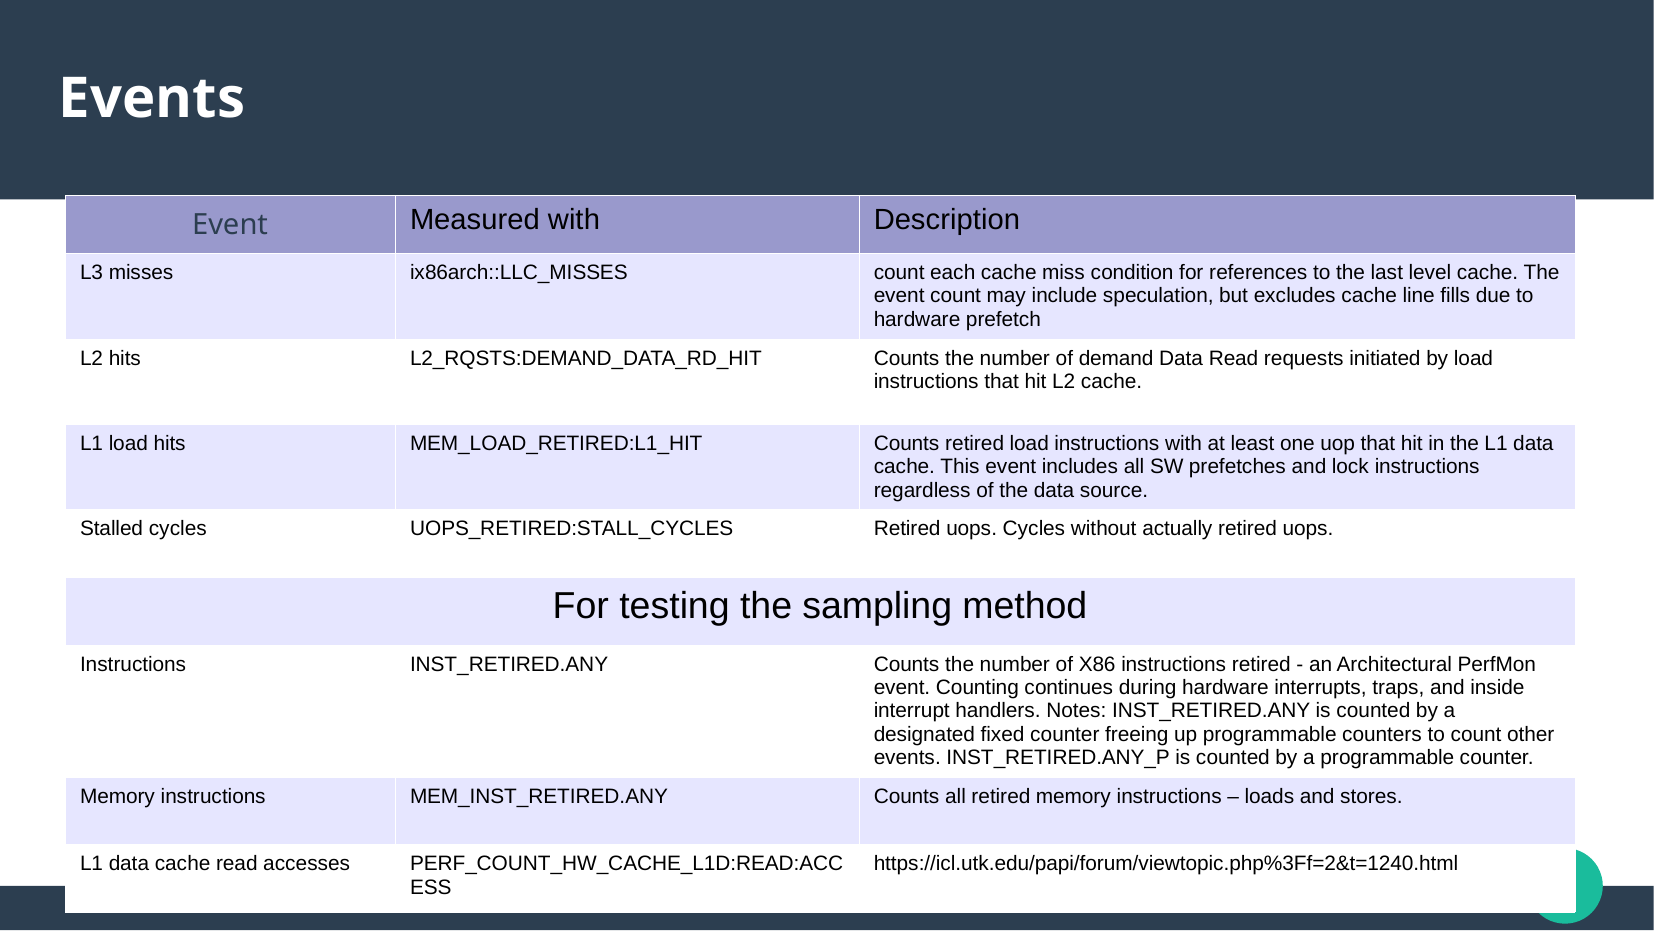

# Events
| Event | Measured with | Description |
| --- | --- | --- |
| L3 misses | ix86arch::LLC\_MISSES | count each cache miss condition for references to the last level cache. The event count may include speculation, but excludes cache line fills due to hardware prefetch |
| L2 hits | L2\_RQSTS:DEMAND\_DATA\_RD\_HIT | Counts the number of demand Data Read requests initiated by load instructions that hit L2 cache. |
| L1 load hits | MEM\_LOAD\_RETIRED:L1\_HIT | Counts retired load instructions with at least one uop that hit in the L1 data cache. This event includes all SW prefetches and lock instructions regardless of the data source. |
| Stalled cycles | UOPS\_RETIRED:STALL\_CYCLES | Retired uops. Cycles without actually retired uops. |
| For testing the sampling method | | |
| Instructions | INST\_RETIRED.ANY | Counts the number of X86 instructions retired - an Architectural PerfMon event. Counting continues during hardware interrupts, traps, and inside interrupt handlers. Notes: INST\_RETIRED.ANY is counted by a designated fixed counter freeing up programmable counters to count other events. INST\_RETIRED.ANY\_P is counted by a programmable counter. |
| Memory instructions | MEM\_INST\_RETIRED.ANY | Counts all retired memory instructions – loads and stores. |
| L1 data cache read accesses | PERF\_COUNT\_HW\_CACHE\_L1D:READ:ACCESS | https://icl.utk.edu/papi/forum/viewtopic.php%3Ff=2&t=1240.html |